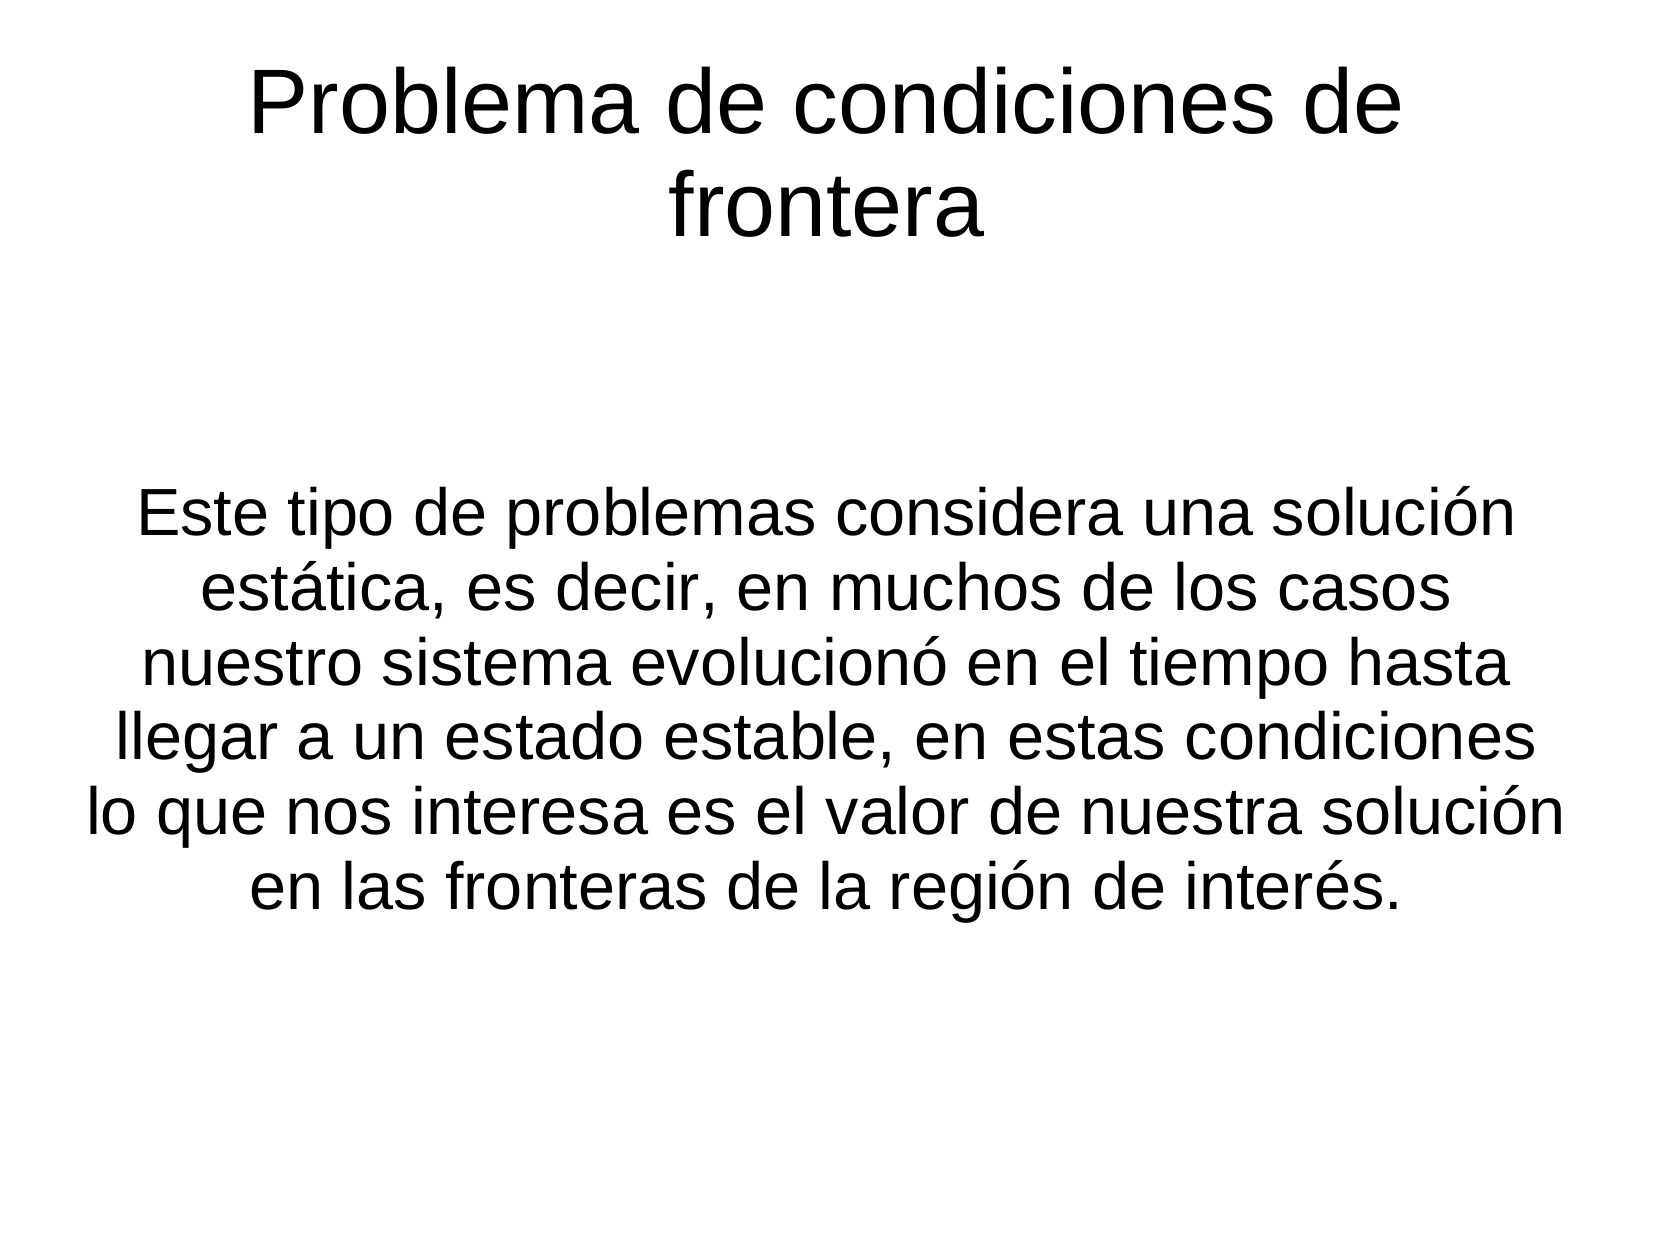

# Problema de condiciones de frontera
Este tipo de problemas considera una solución estática, es decir, en muchos de los casos nuestro sistema evolucionó en el tiempo hasta llegar a un estado estable, en estas condiciones lo que nos interesa es el valor de nuestra solución en las fronteras de la región de interés.